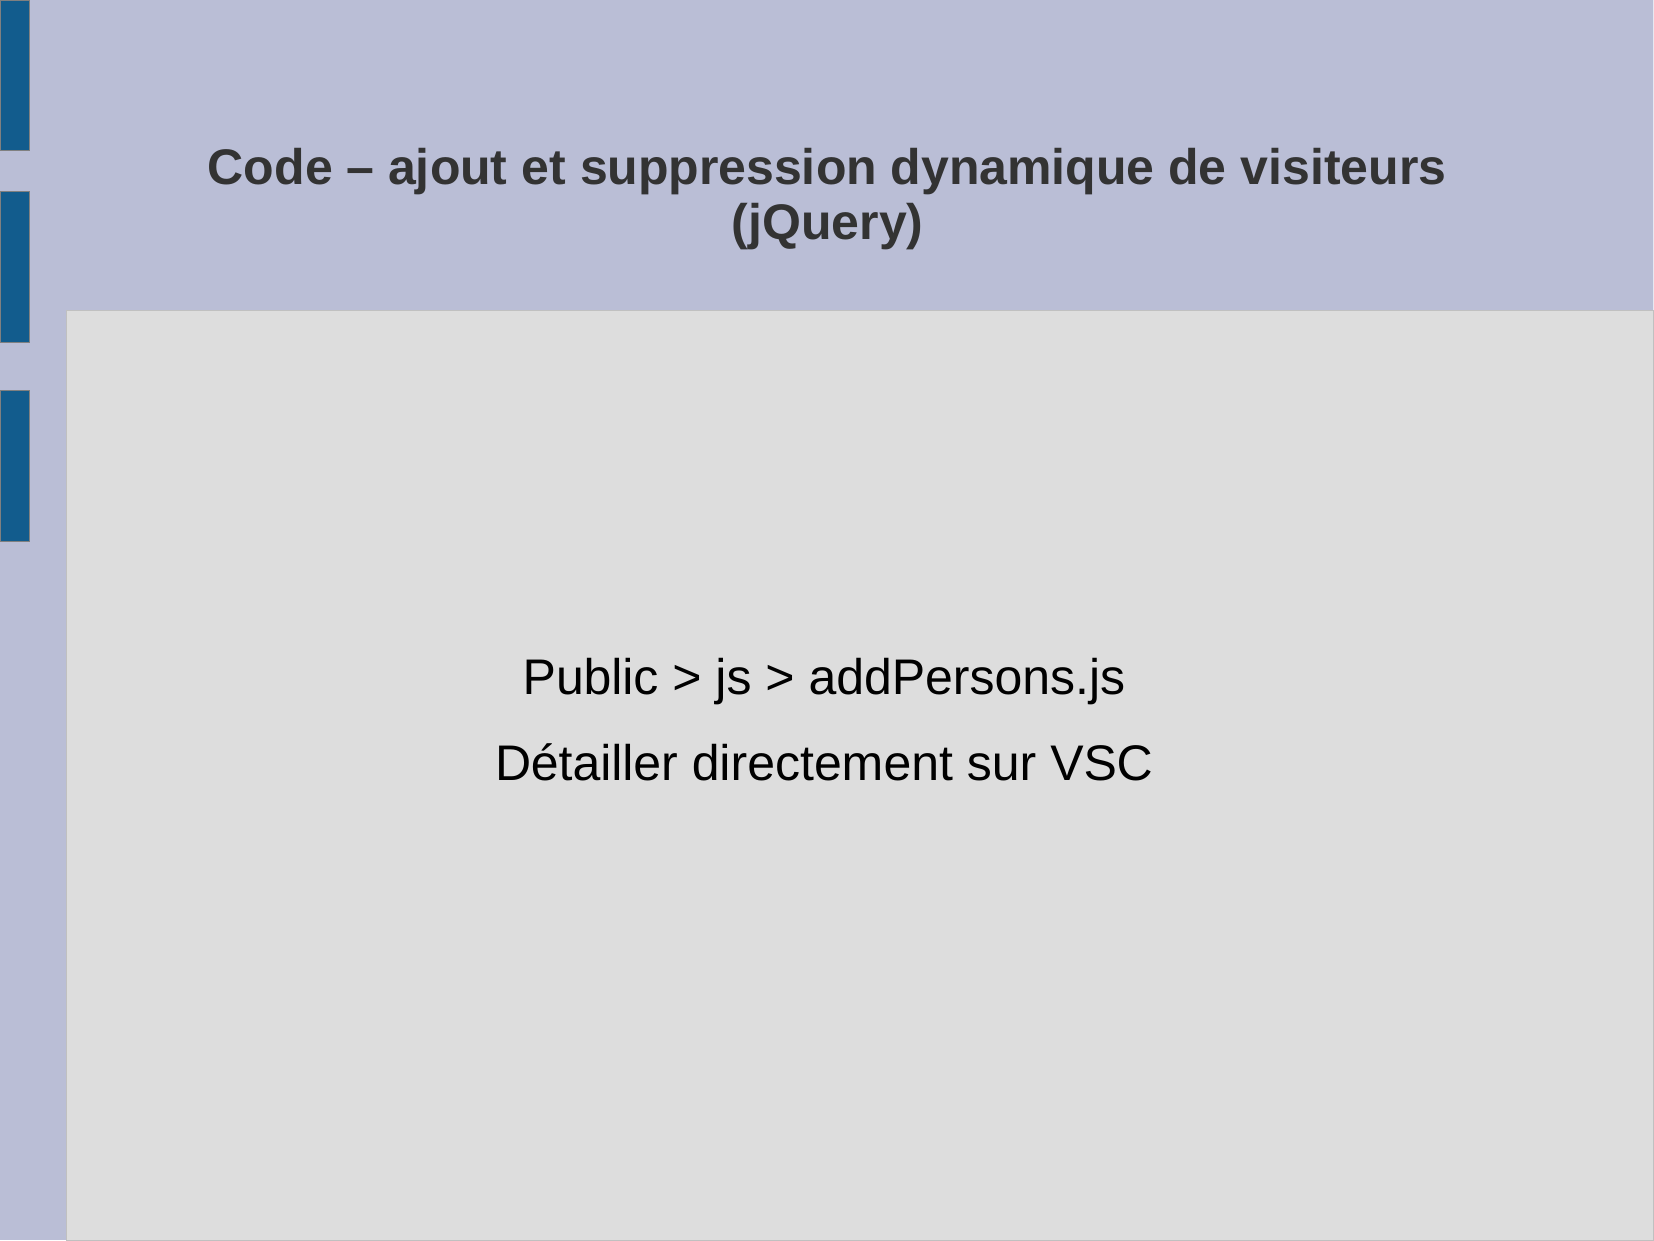

# Code – ajout et suppression dynamique de visiteurs (jQuery)
Public > js > addPersons.js
Détailler directement sur VSC